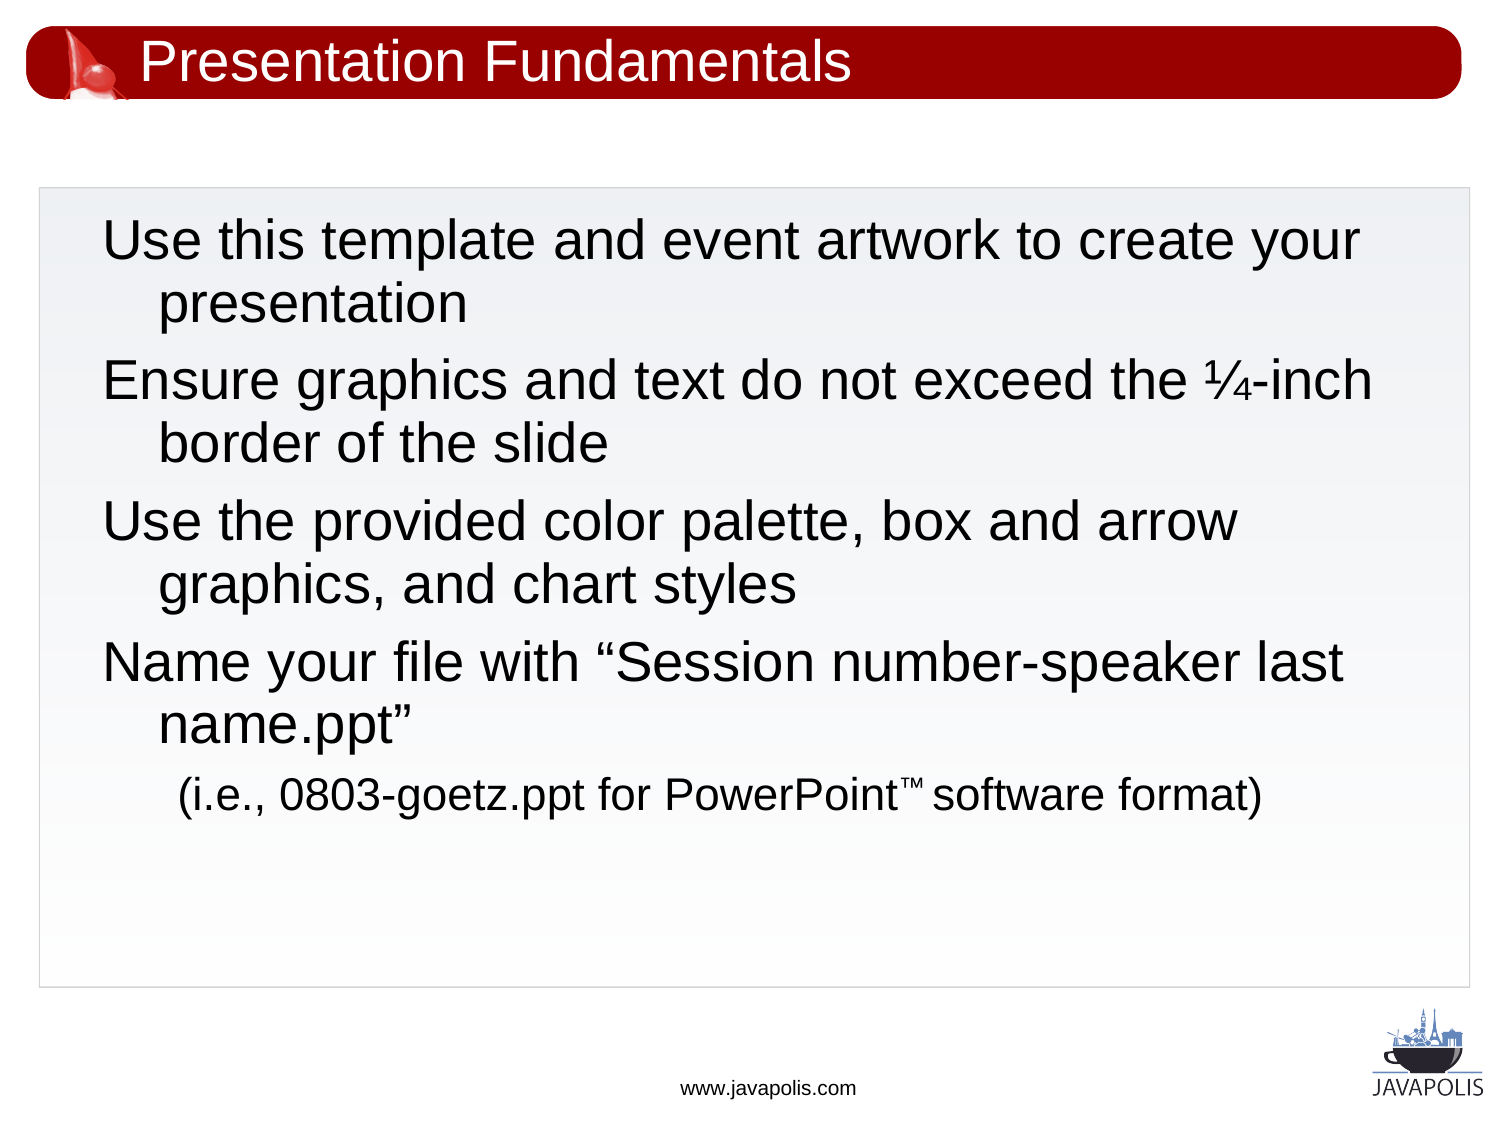

# Presentation Fundamentals
Use this template and event artwork to create your presentation
Ensure graphics and text do not exceed the ¼-inch border of the slide
Use the provided color palette, box and arrow graphics, and chart styles
Name your file with “Session number-speaker last name.ppt”
(i.e., 0803-goetz.ppt for PowerPoint™ software format)